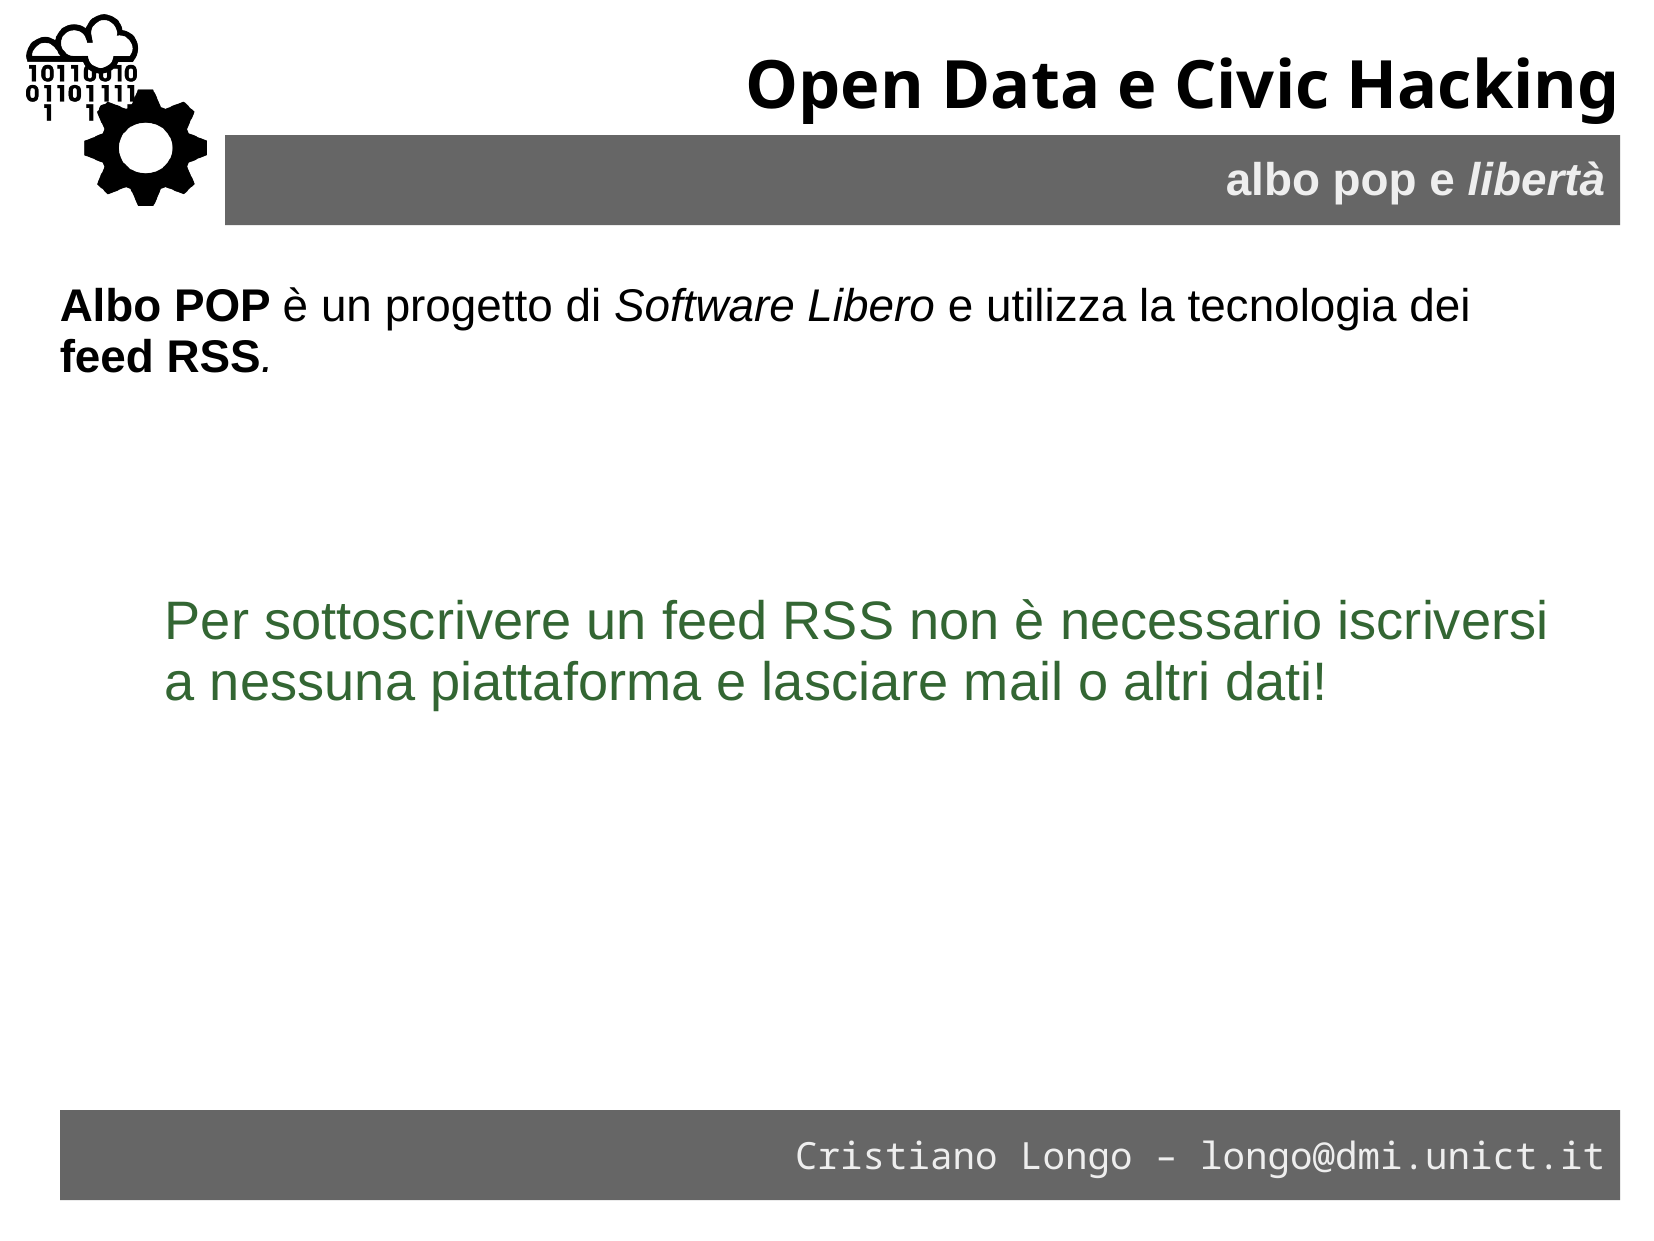

Open Data e Civic Hacking
albo pop e libertà
Albo POP è un progetto di Software Libero e utilizza la tecnologia dei feed RSS.
Per sottoscrivere un feed RSS non è necessario iscriversi a nessuna piattaforma e lasciare mail o altri dati!
Cristiano Longo – longo@dmi.unict.it